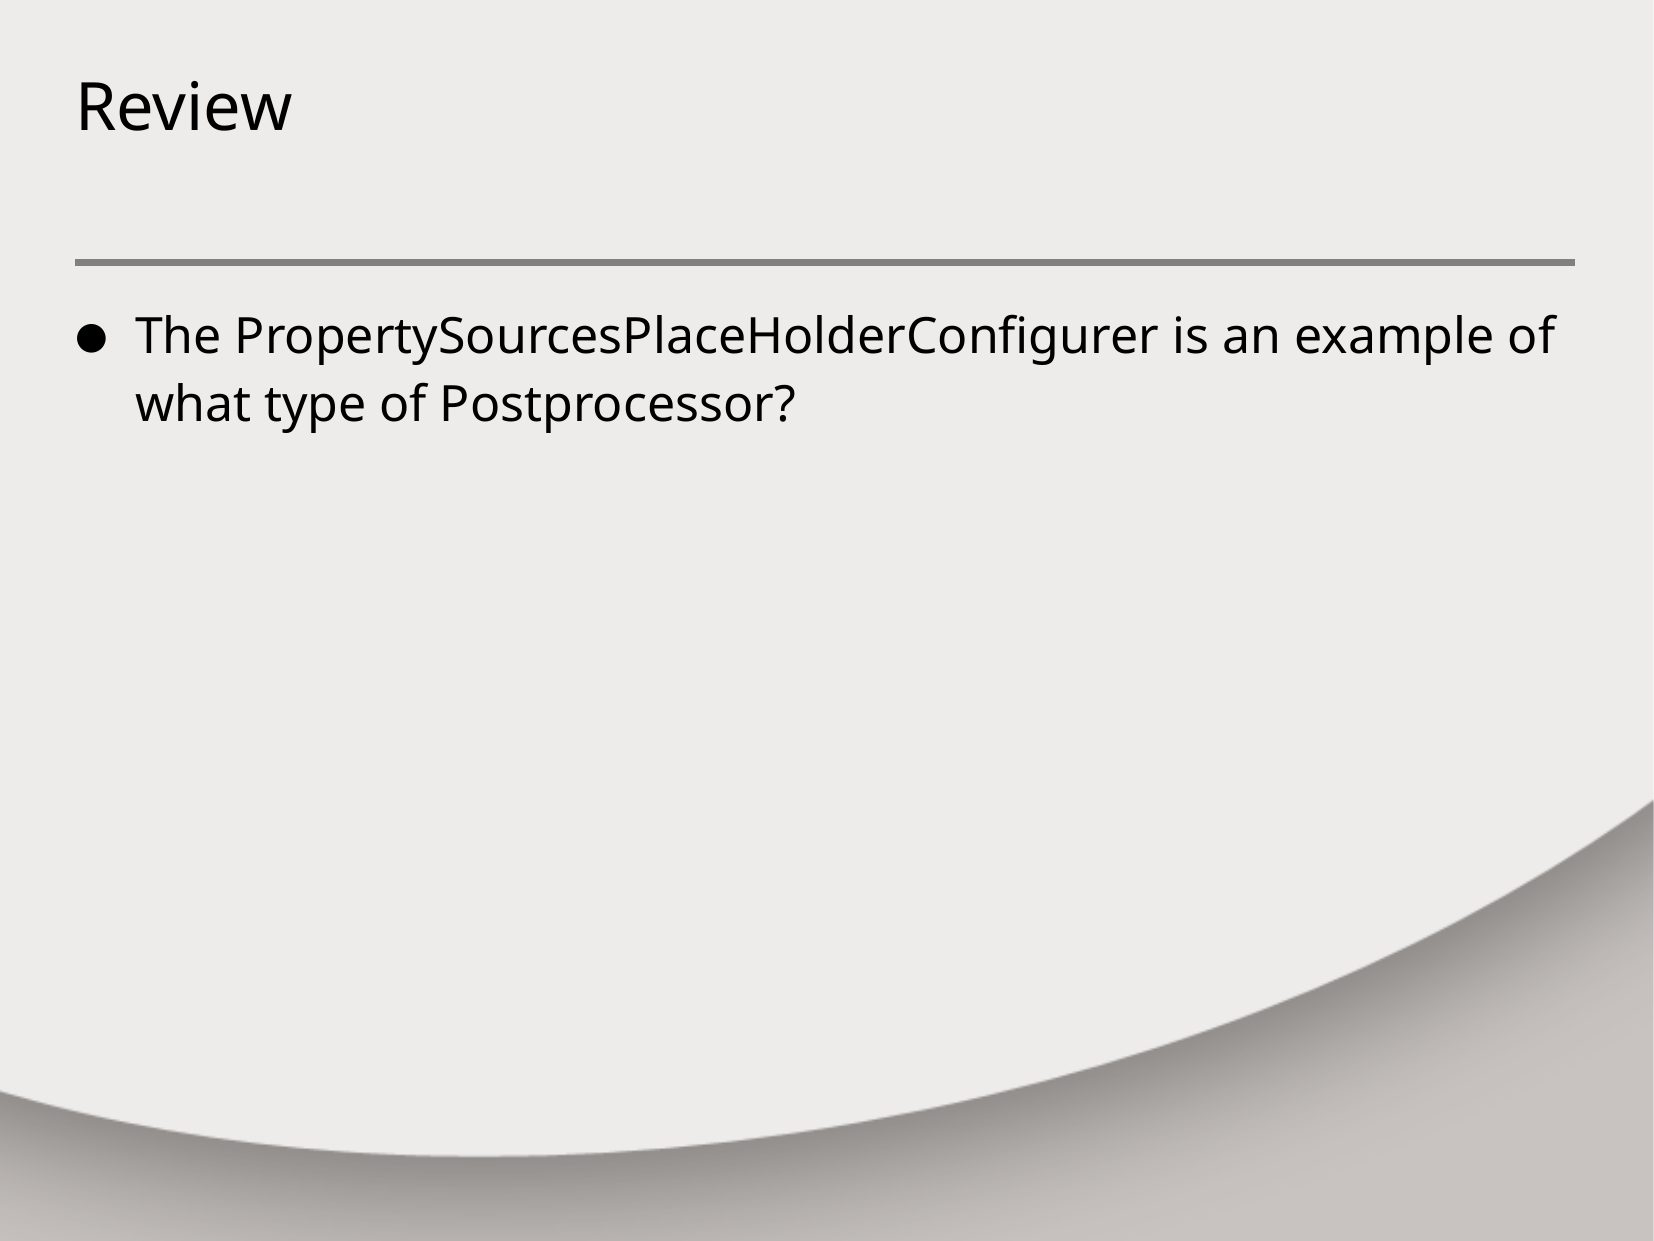

# Review
The PropertySourcesPlaceHolderConfigurer is an example of what type of Postprocessor?